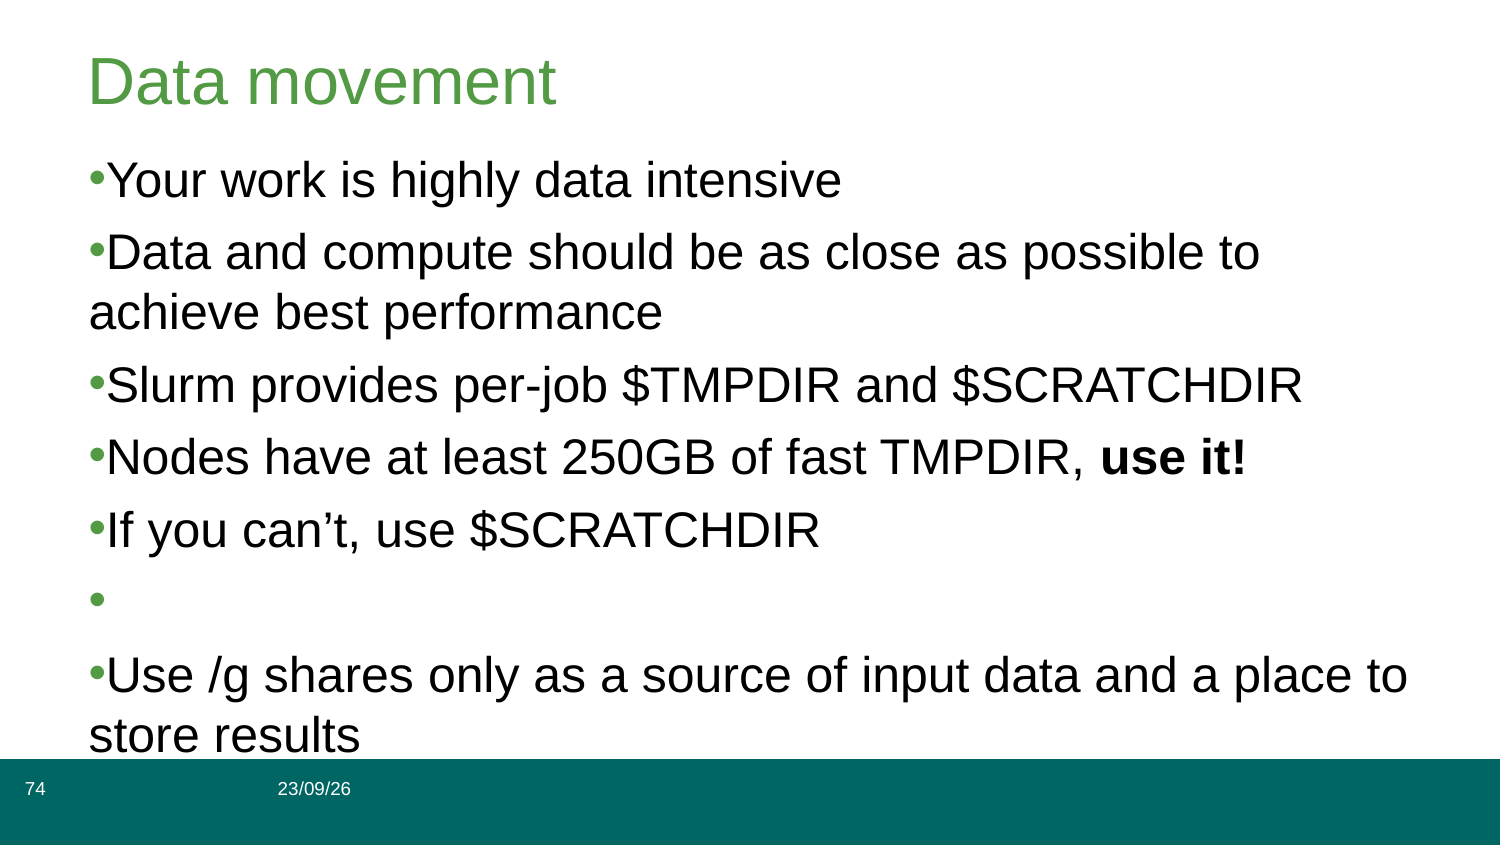

# Data movement
Your work is highly data intensive
Data and compute should be as close as possible to achieve best performance
Slurm provides per-job $TMPDIR and $SCRATCHDIR
Nodes have at least 250GB of fast TMPDIR, use it!
If you can’t, use $SCRATCHDIR
Use /g shares only as a source of input data and a place to store results